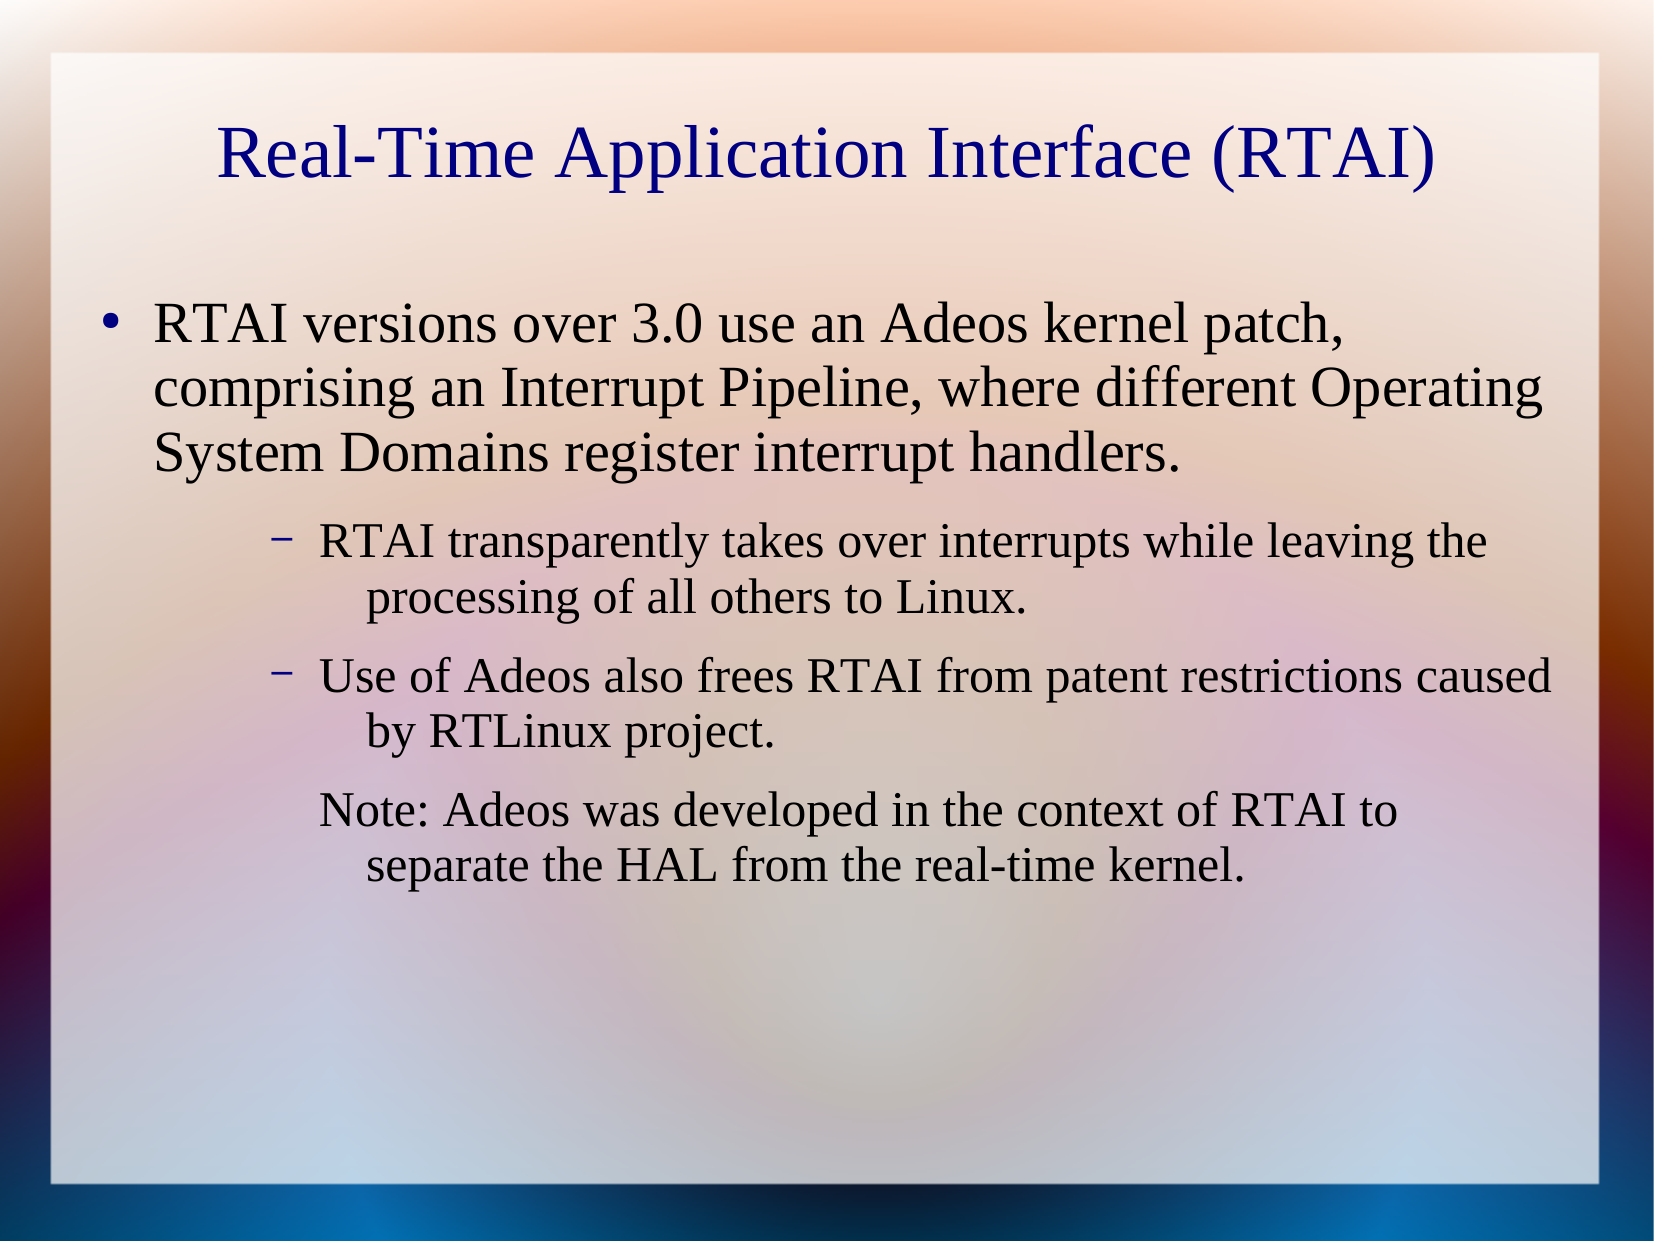

# Real-Time Application Interface (RTAI)‏
RTAI versions over 3.0 use an Adeos kernel patch, comprising an Interrupt Pipeline, where different Operating System Domains register interrupt handlers.
RTAI transparently takes over interrupts while leaving the processing of all others to Linux.
Use of Adeos also frees RTAI from patent restrictions caused by RTLinux project.
Note: Adeos was developed in the context of RTAI to separate the HAL from the real-time kernel.